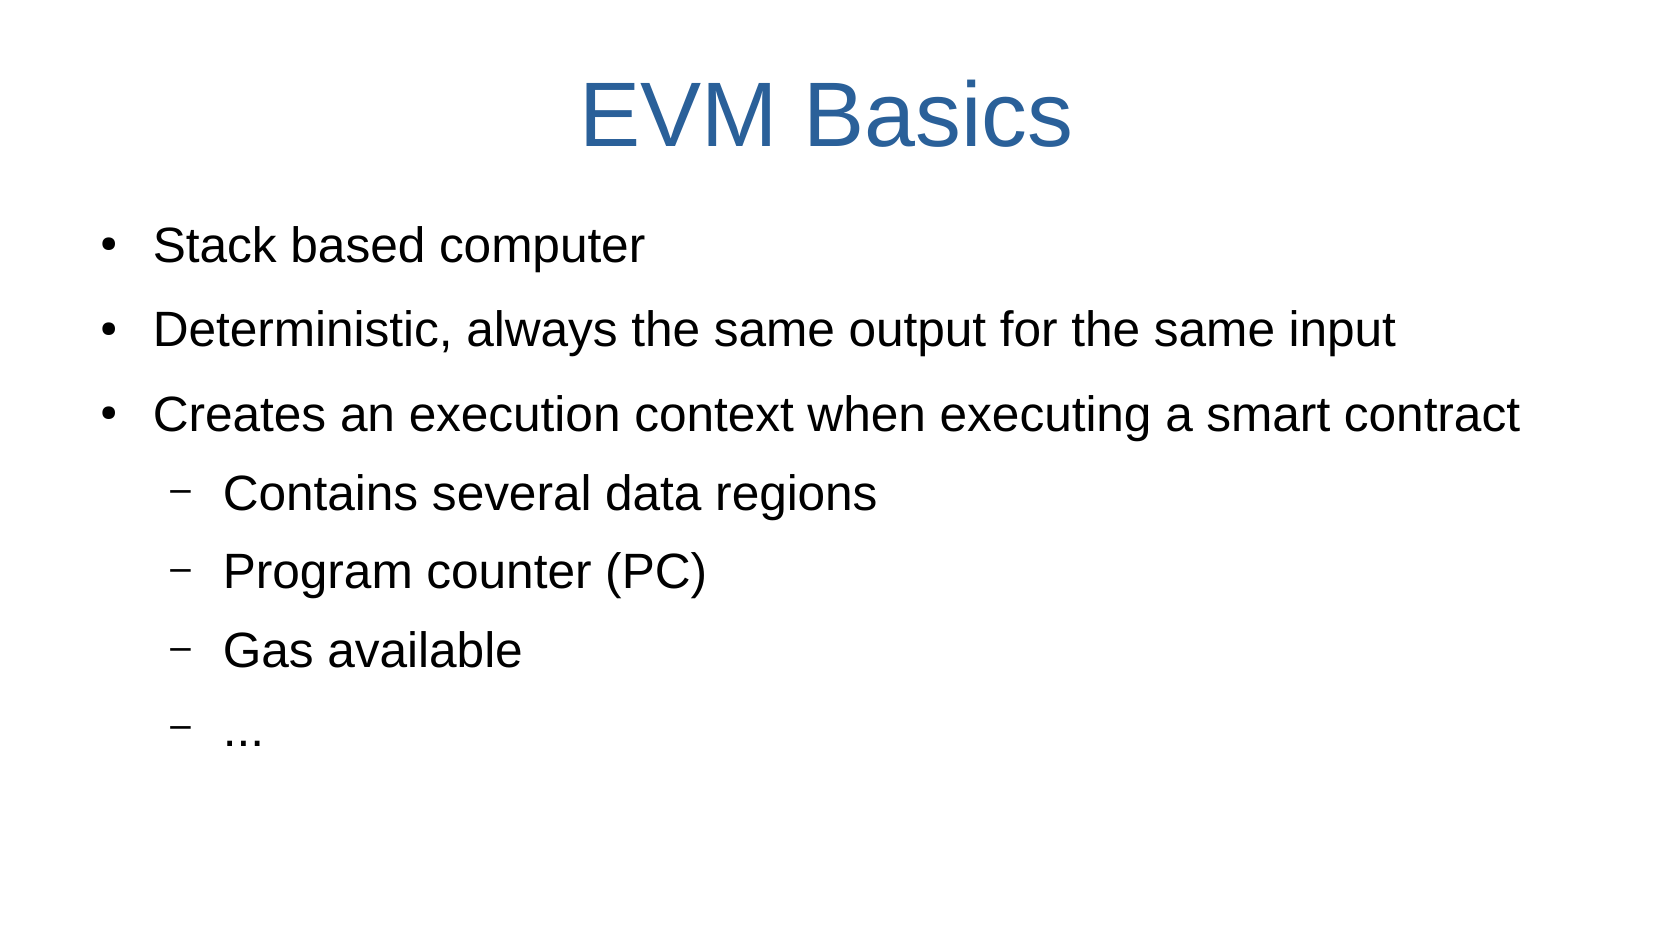

EVM Basics
# Stack based computer
Deterministic, always the same output for the same input
Creates an execution context when executing a smart contract
Contains several data regions
Program counter (PC)
Gas available
...